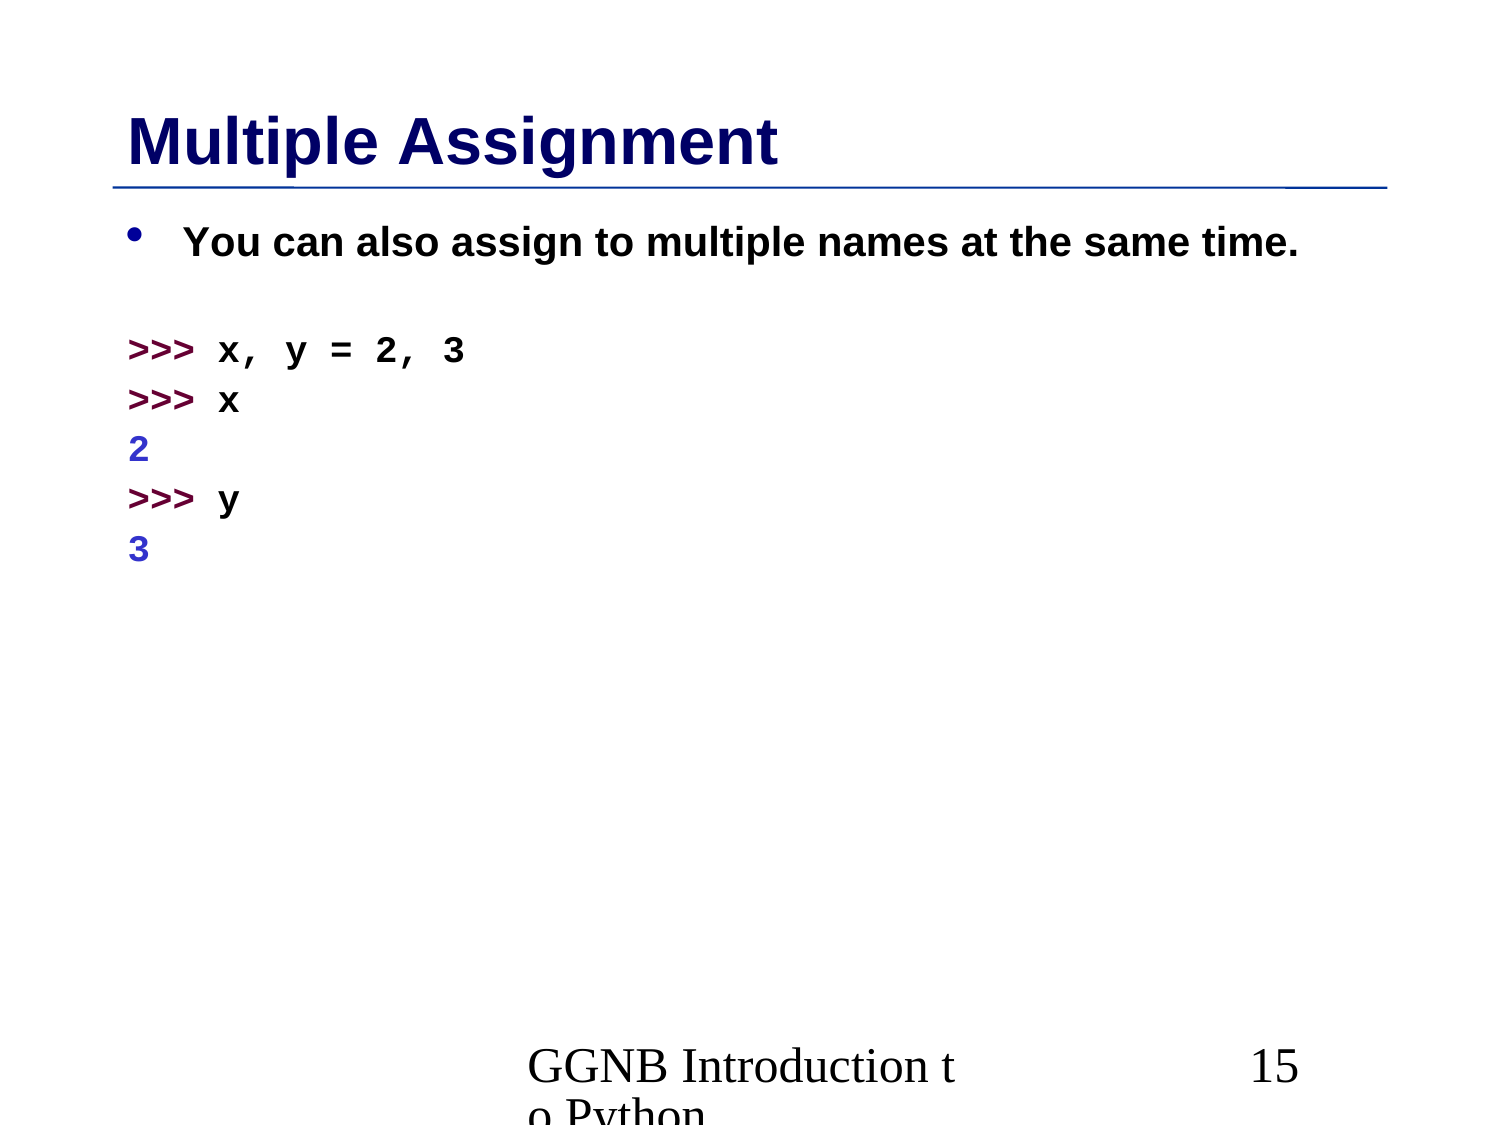

# Multiple Assignment
You can also assign to multiple names at the same time.
>>> x, y = 2, 3
>>> x
2
>>> y
3
15
GGNB Introduction to Python